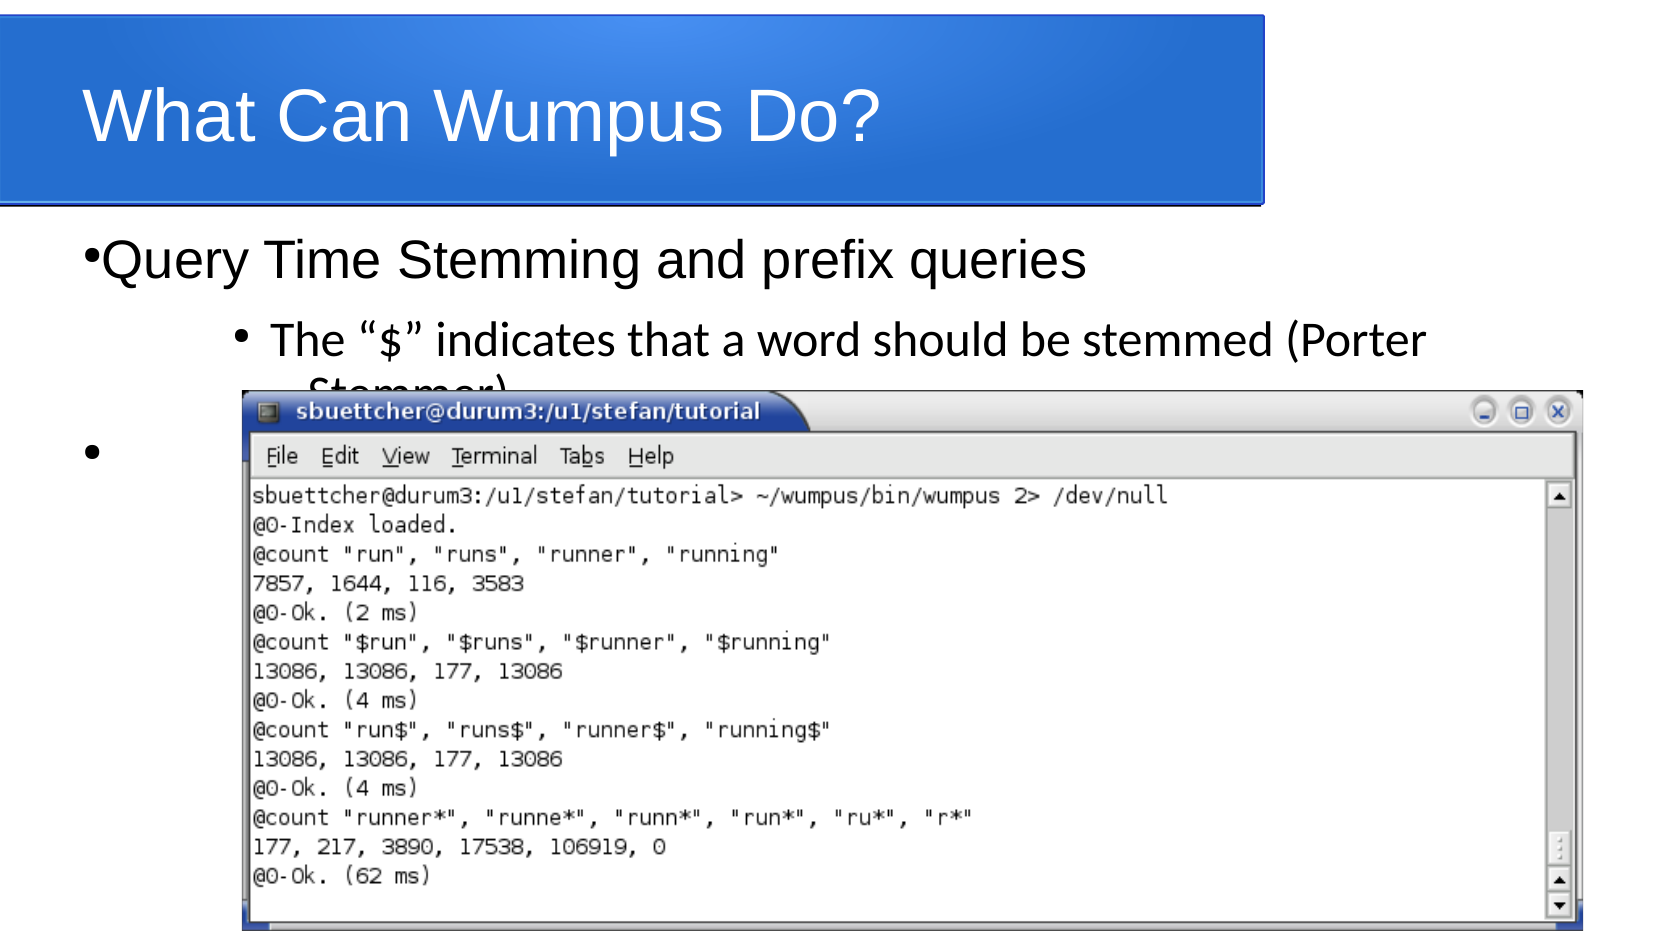

# What Can Wumpus Do?
Query Time Stemming and prefix queries
The “$” indicates that a word should be stemmed (Porter Stemmer)